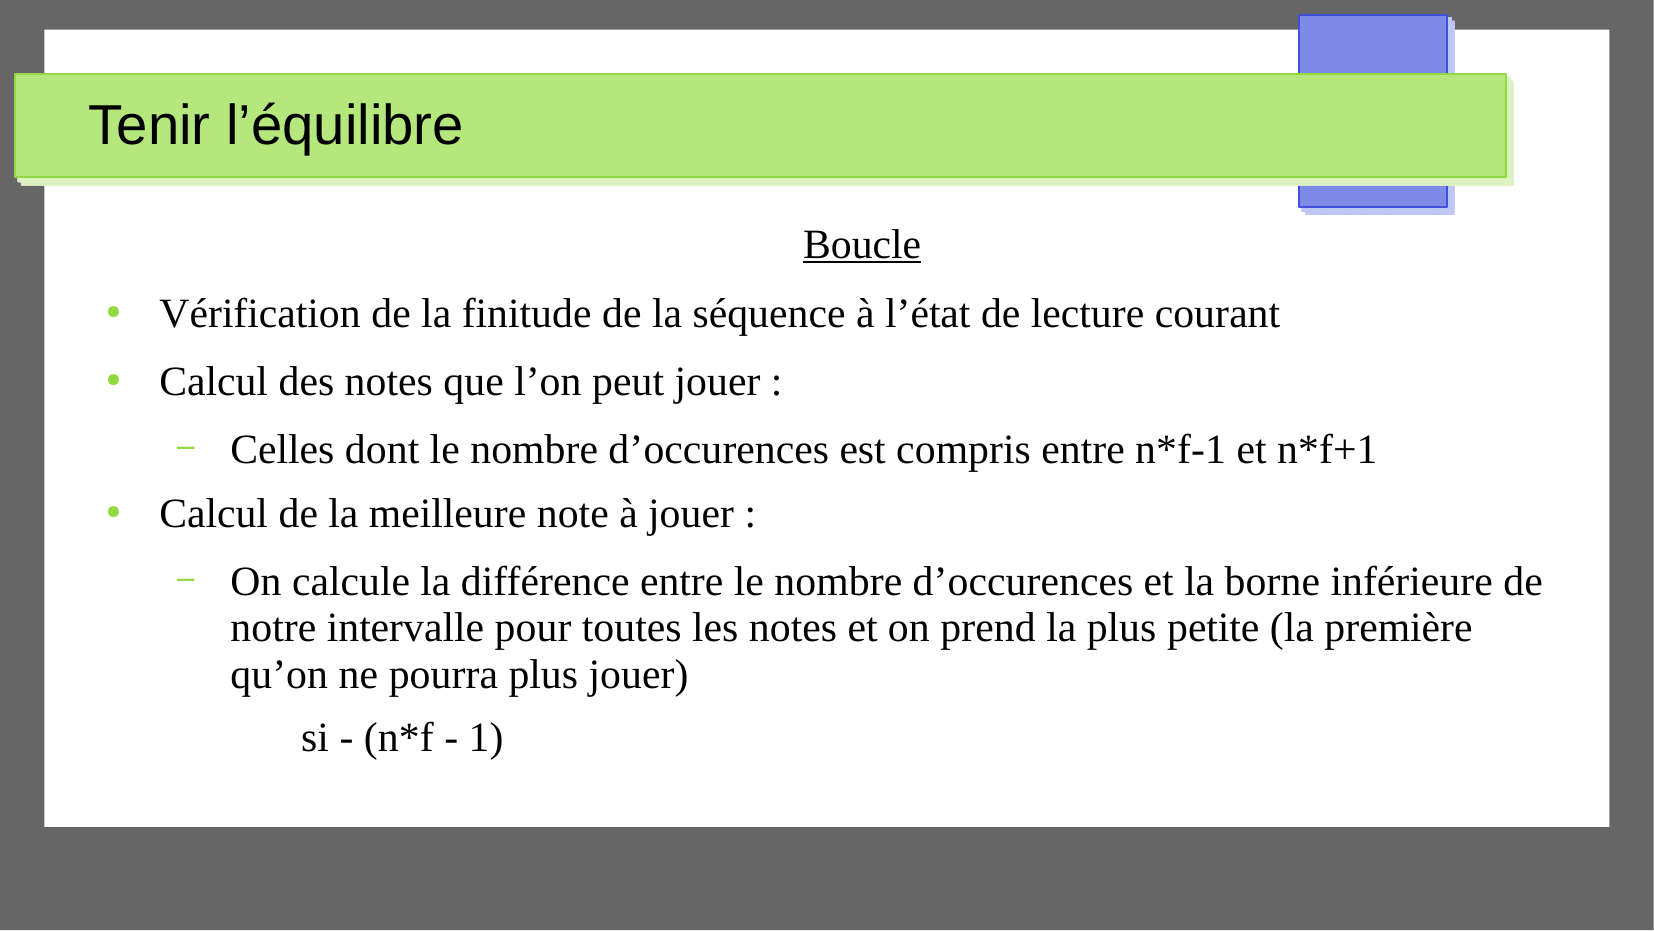

# Tenir l’équilibre
Boucle
Vérification de la finitude de la séquence à l’état de lecture courant
Calcul des notes que l’on peut jouer :
Celles dont le nombre d’occurences est compris entre n*f-1 et n*f+1
Calcul de la meilleure note à jouer :
On calcule la différence entre le nombre d’occurences et la borne inférieure de notre intervalle pour toutes les notes et on prend la plus petite (la première qu’on ne pourra plus jouer)
si - (n*f - 1)